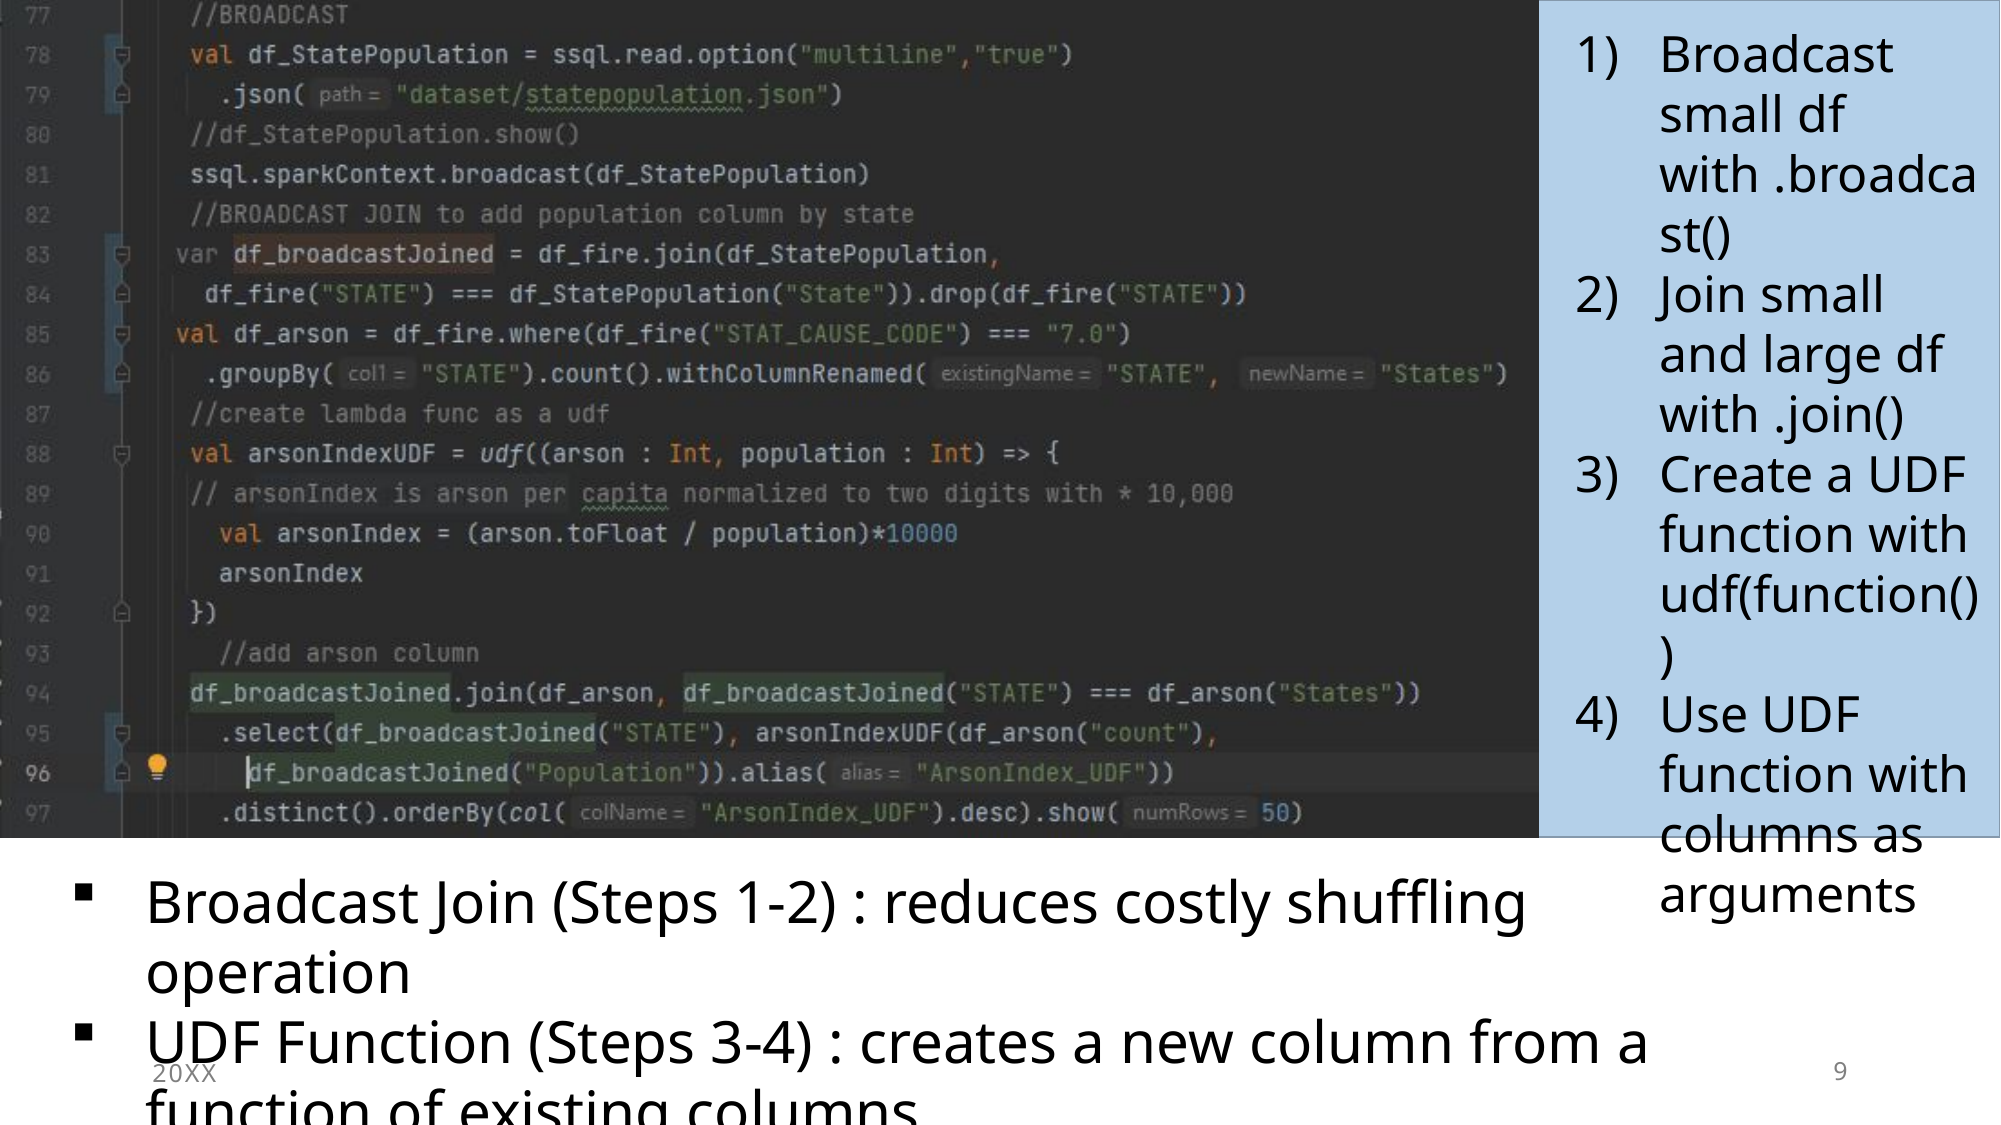

Broadcast small df with .broadcast()
Join small and large df with .join()
Create a UDF function with udf(function())
Use UDF function with columns as arguments
Broadcast Join (Steps 1-2) : reduces costly shuffling operation
UDF Function (Steps 3-4) : creates a new column from a function of existing columns
20XX